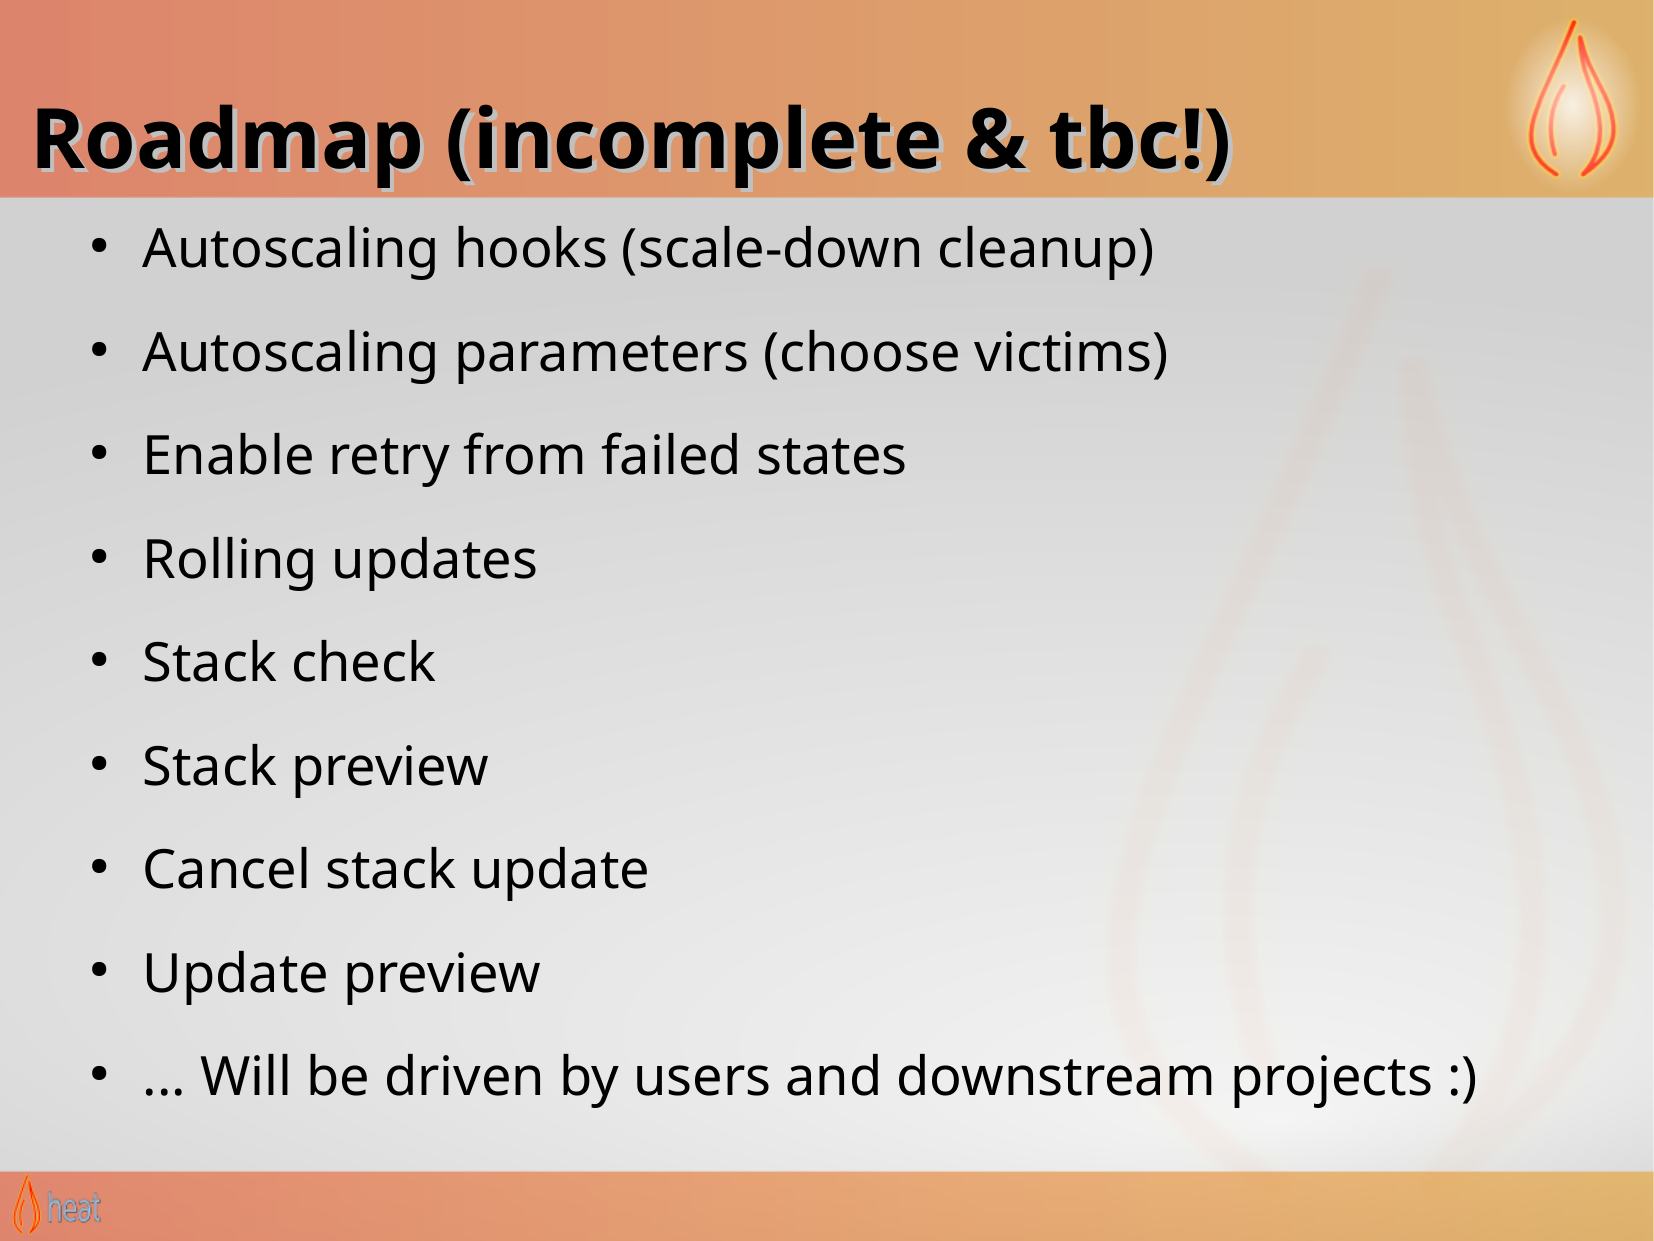

# Roadmap (incomplete & tbc!)
Autoscaling hooks (scale-down cleanup)
Autoscaling parameters (choose victims)
Enable retry from failed states
Rolling updates
Stack check
Stack preview
Cancel stack update
Update preview
... Will be driven by users and downstream projects :)